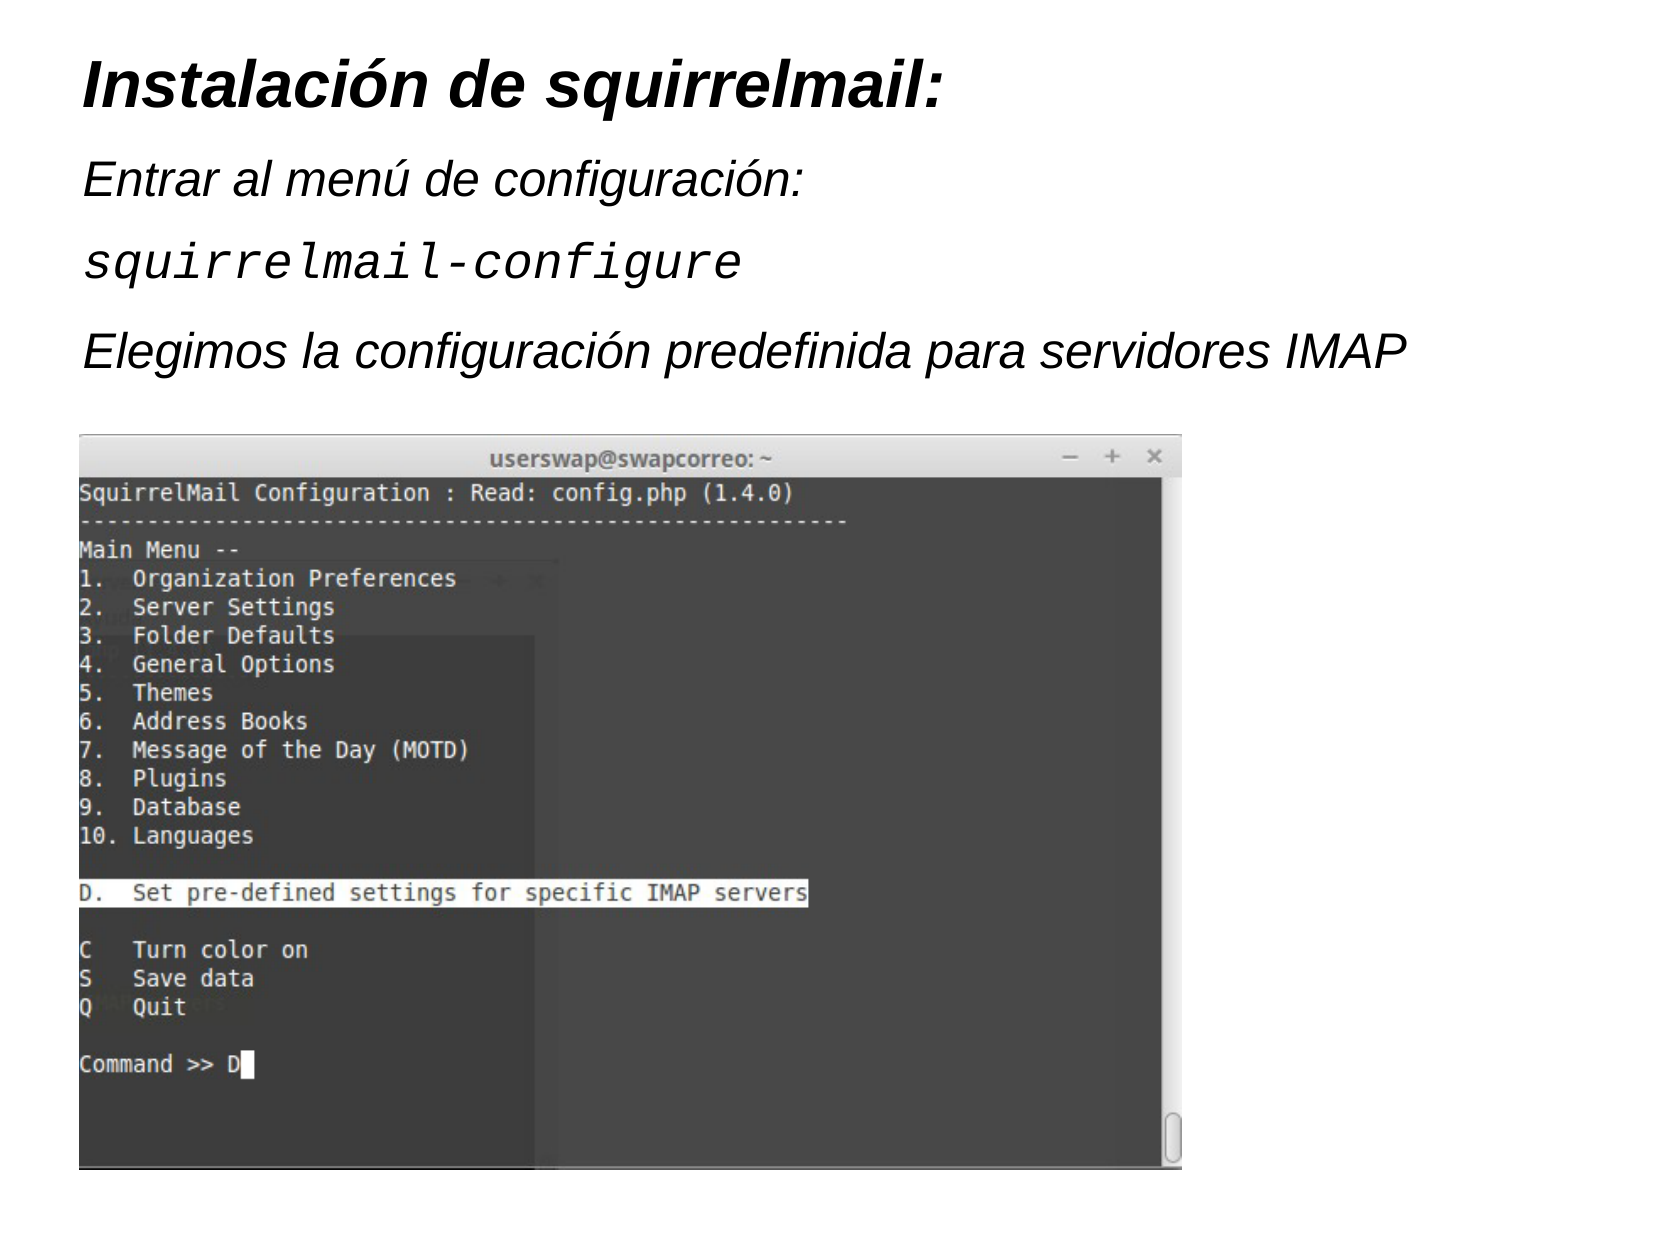

# Instalación de squirrelmail:
Entrar al menú de configuración:
squirrelmail-configure
Elegimos la configuración predefinida para servidores IMAP